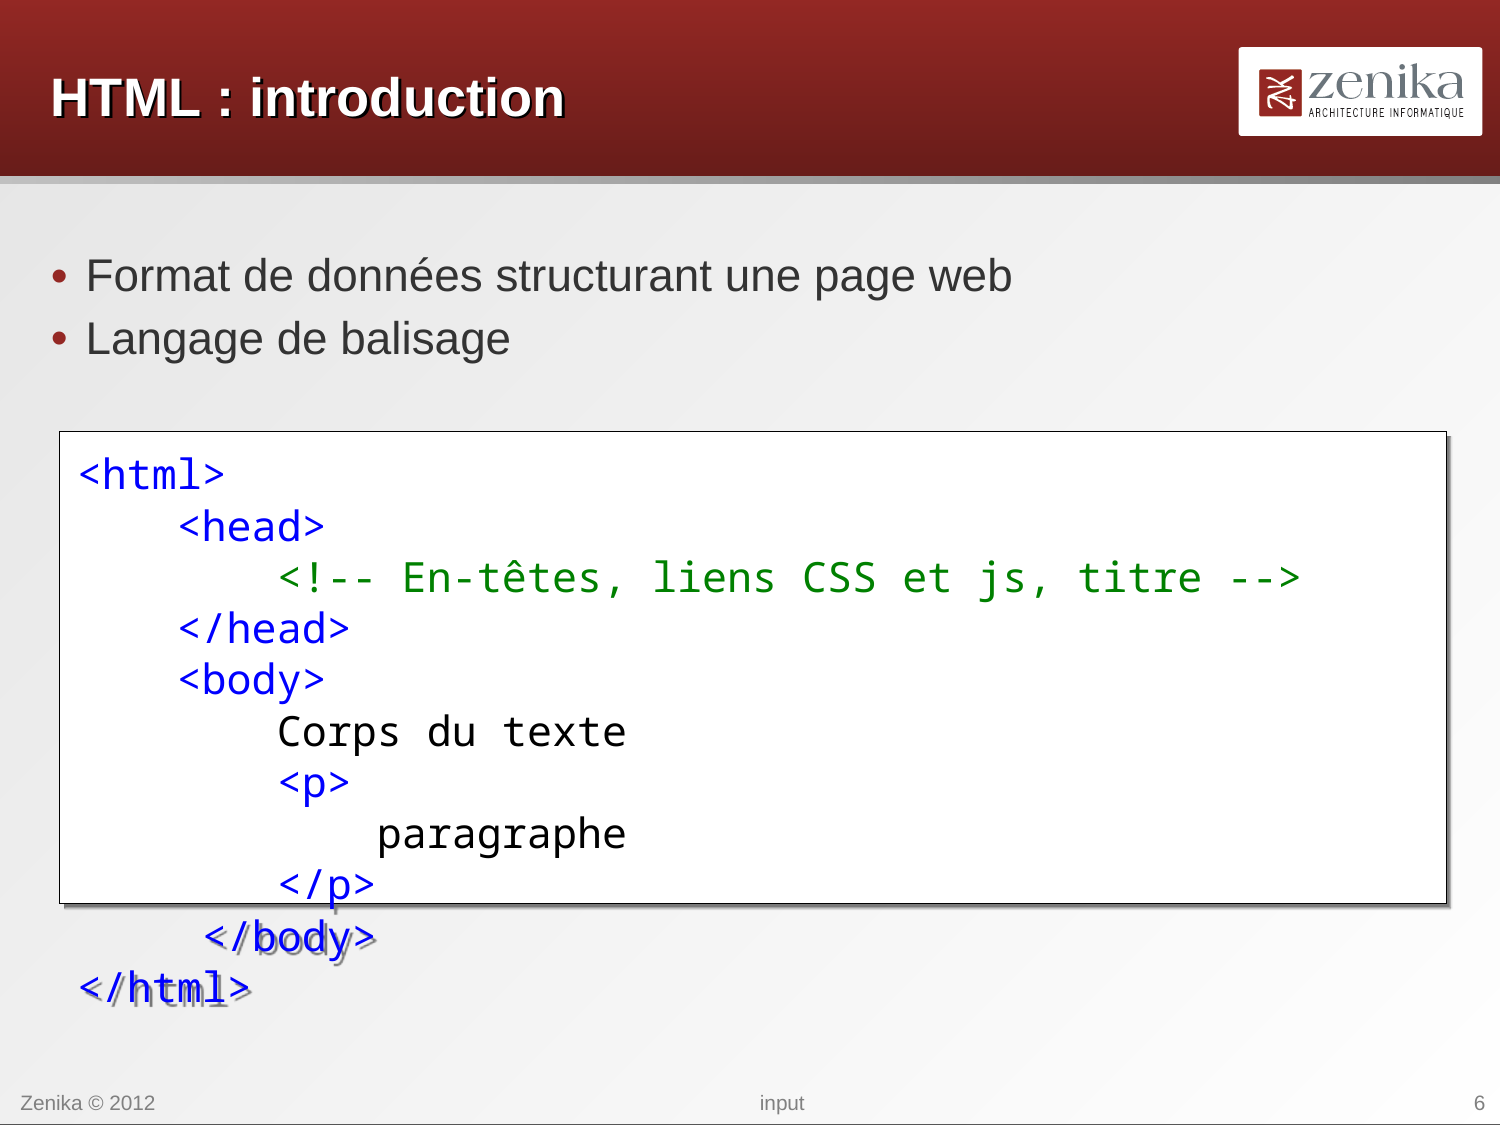

# HTML : introduction
Format de données structurant une page web
Langage de balisage
<html>
 <head>
 <!-- En-têtes, liens CSS et js, titre -->
 </head>
 <body>
 Corps du texte
 <p>
 paragraphe
 </p>
 </body>
</html>